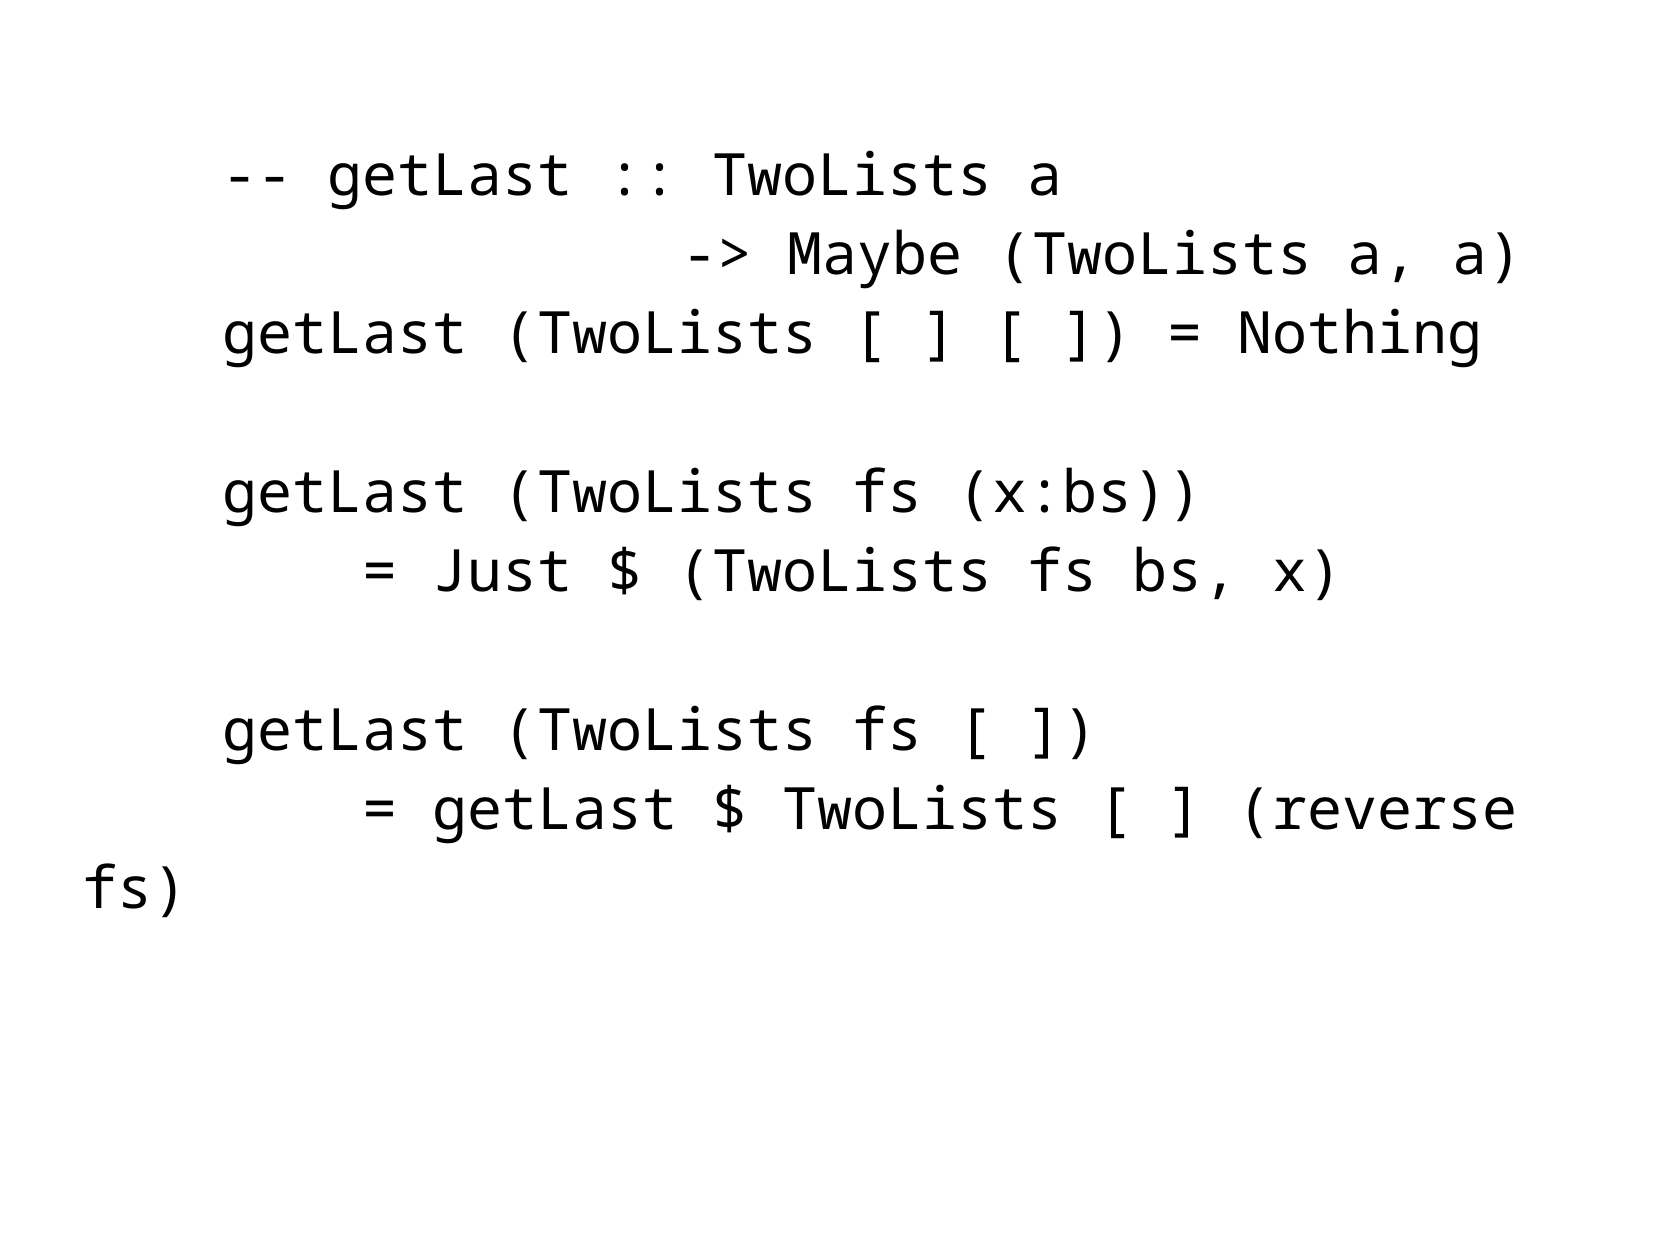

# -- getLast :: TwoLists a
								-> Maybe (TwoLists a, a)
 getLast (TwoLists [ ] [ ]) = Nothing
 getLast (TwoLists fs (x:bs))
 = Just $ (TwoLists fs bs, x)
 getLast (TwoLists fs [ ])
 = getLast $ TwoLists [ ] (reverse fs)